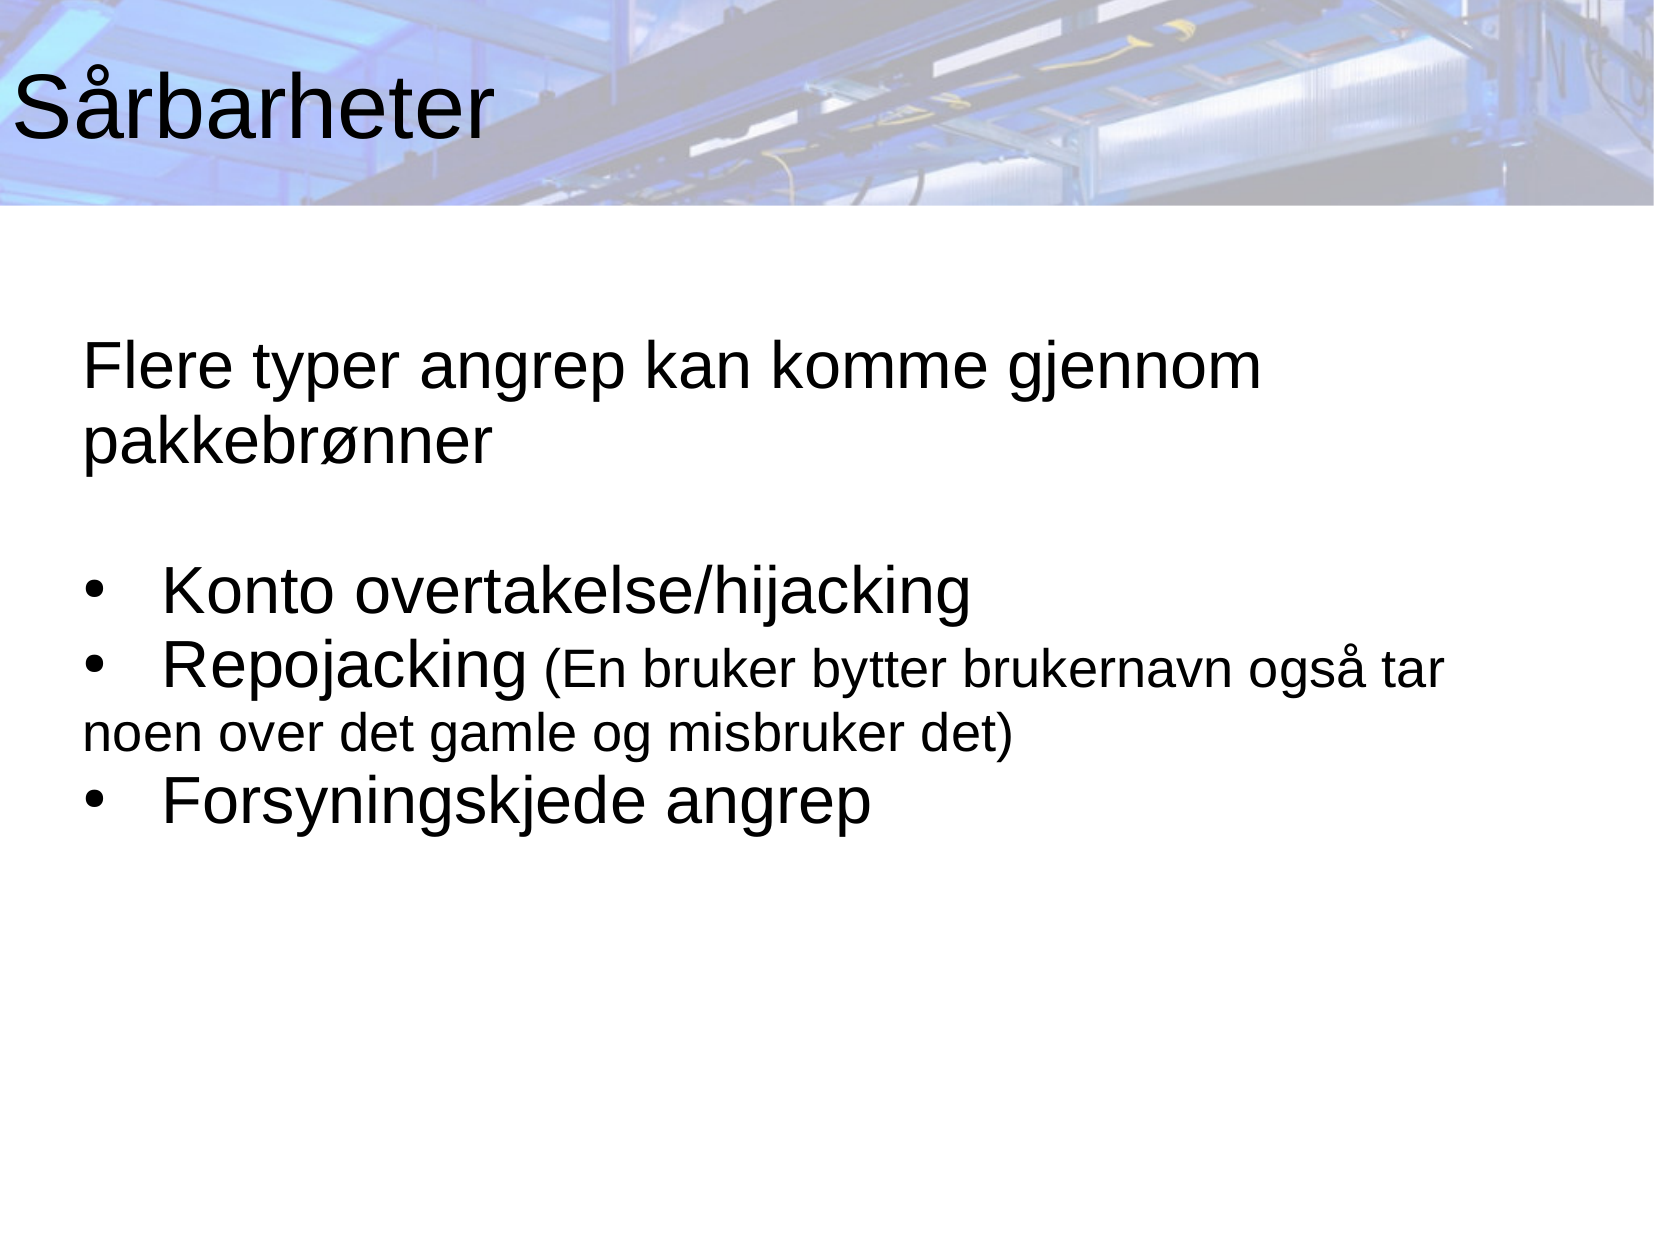

# Sårbarheter
Flere typer angrep kan komme gjennom pakkebrønner
 Konto overtakelse/hijacking
 Repojacking (En bruker bytter brukernavn også tar noen over det gamle og misbruker det)
 Forsyningskjede angrep